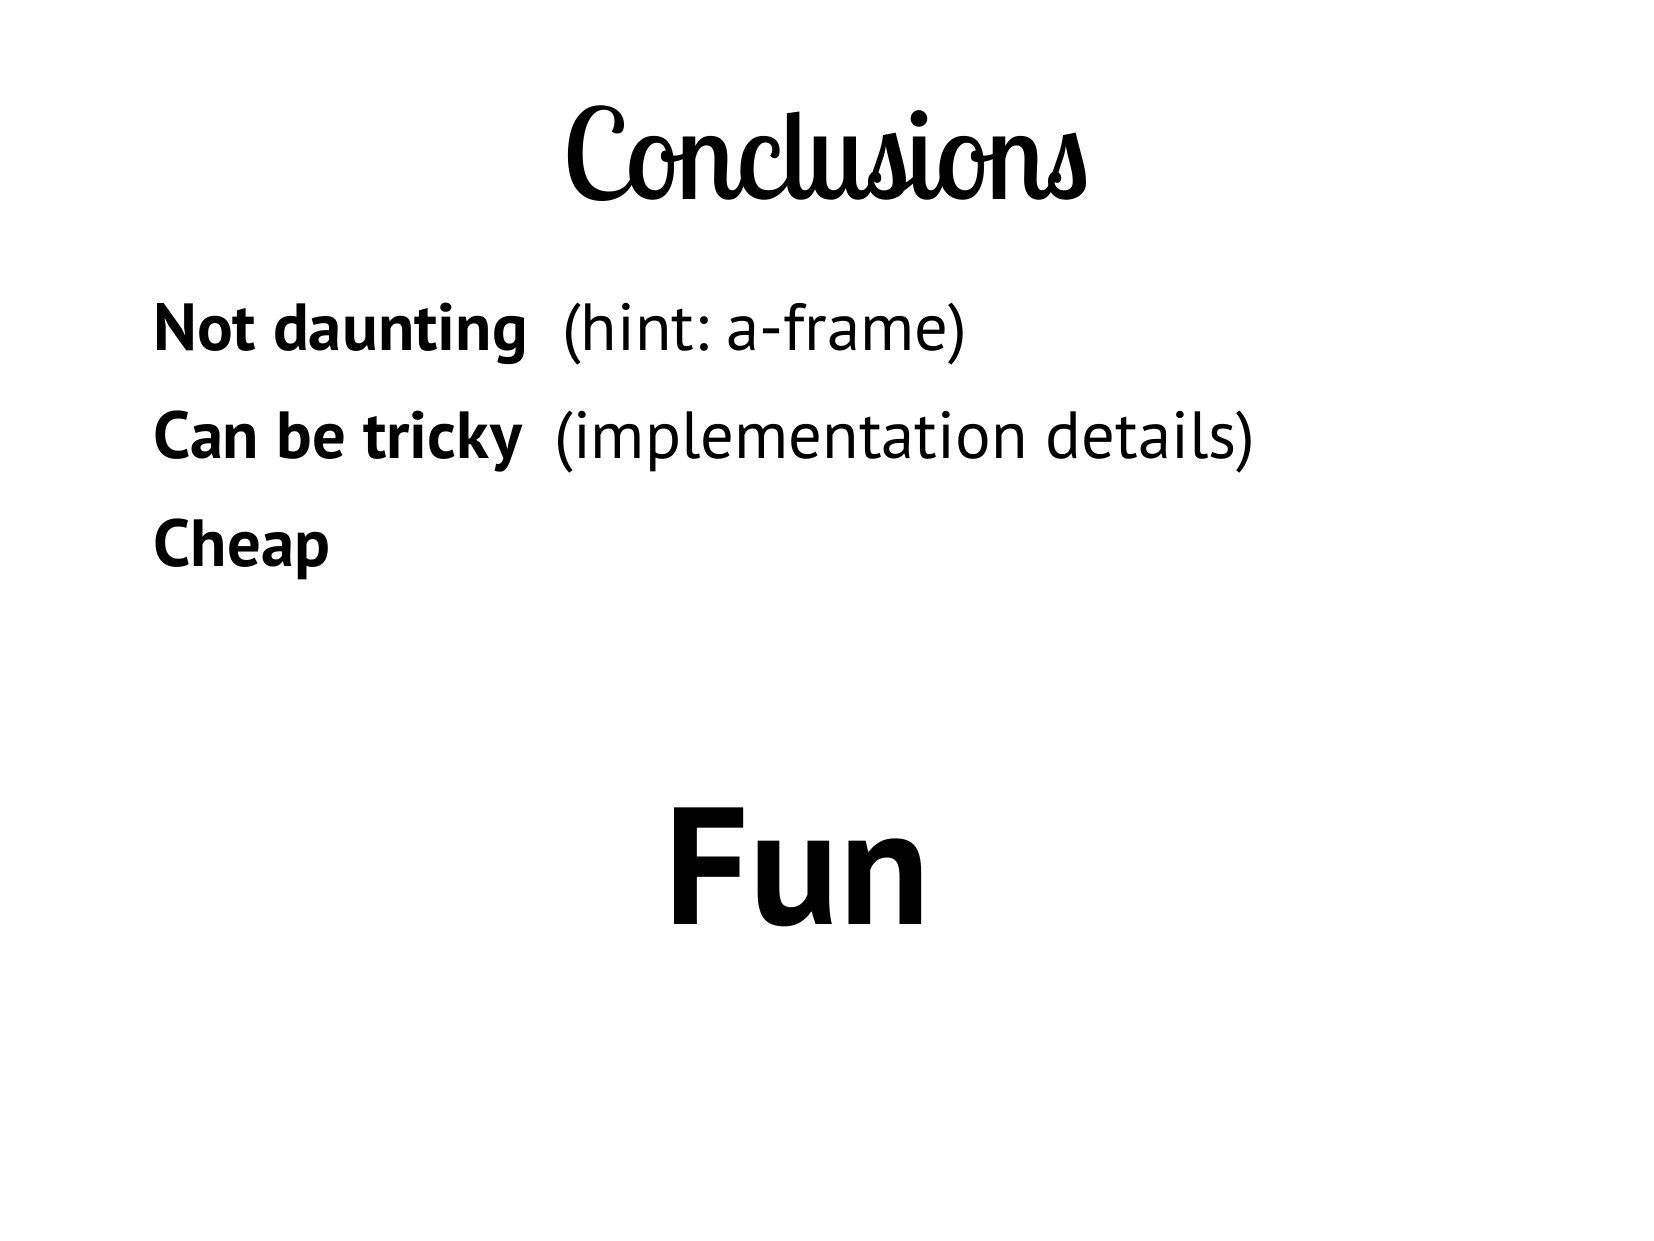

# Conclusions
Not daunting (hint: a-frame)
Can be tricky (implementation details)
Cheap
Fun